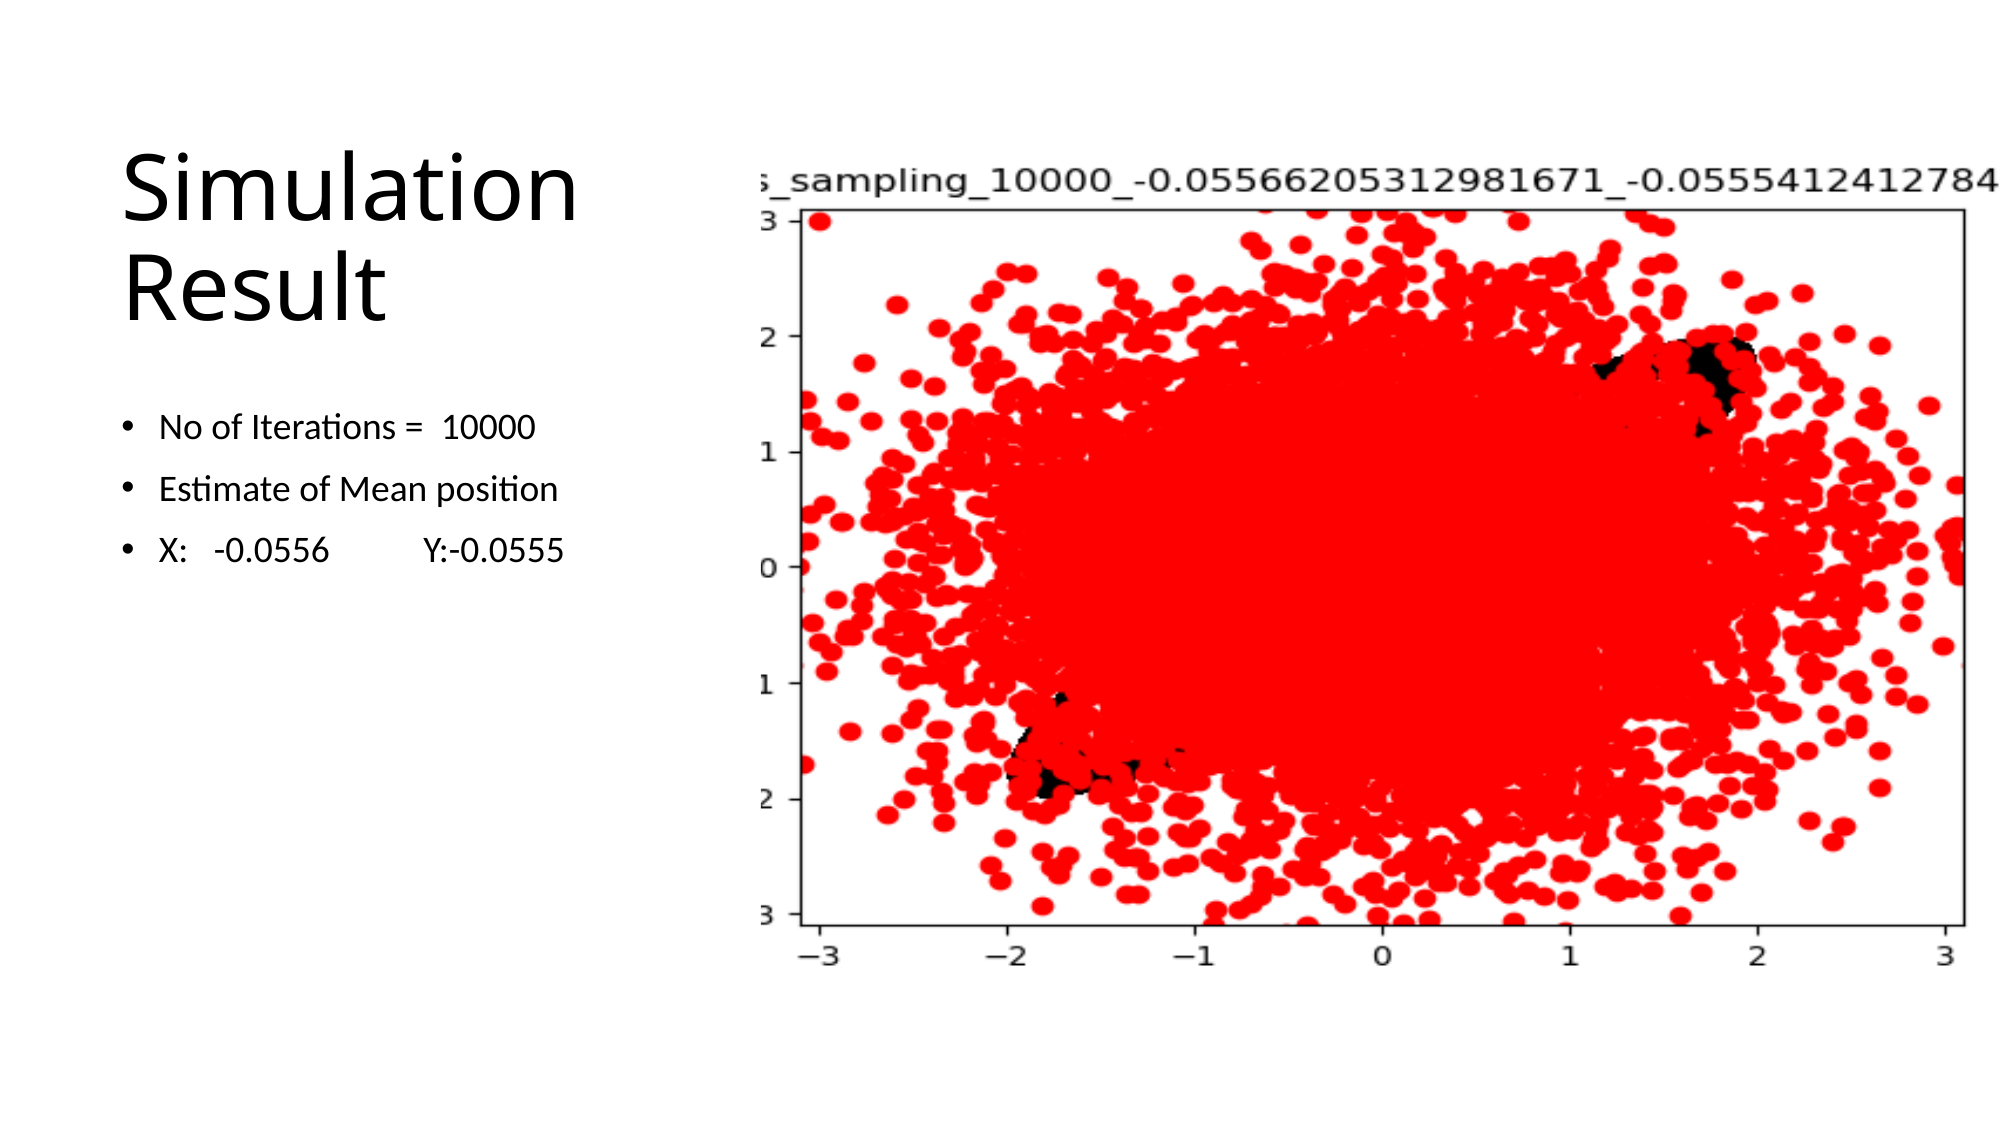

# Simulation Result
No of Iterations =  10000
Estimate of Mean position
X:   -0.0556           Y:-0.0555